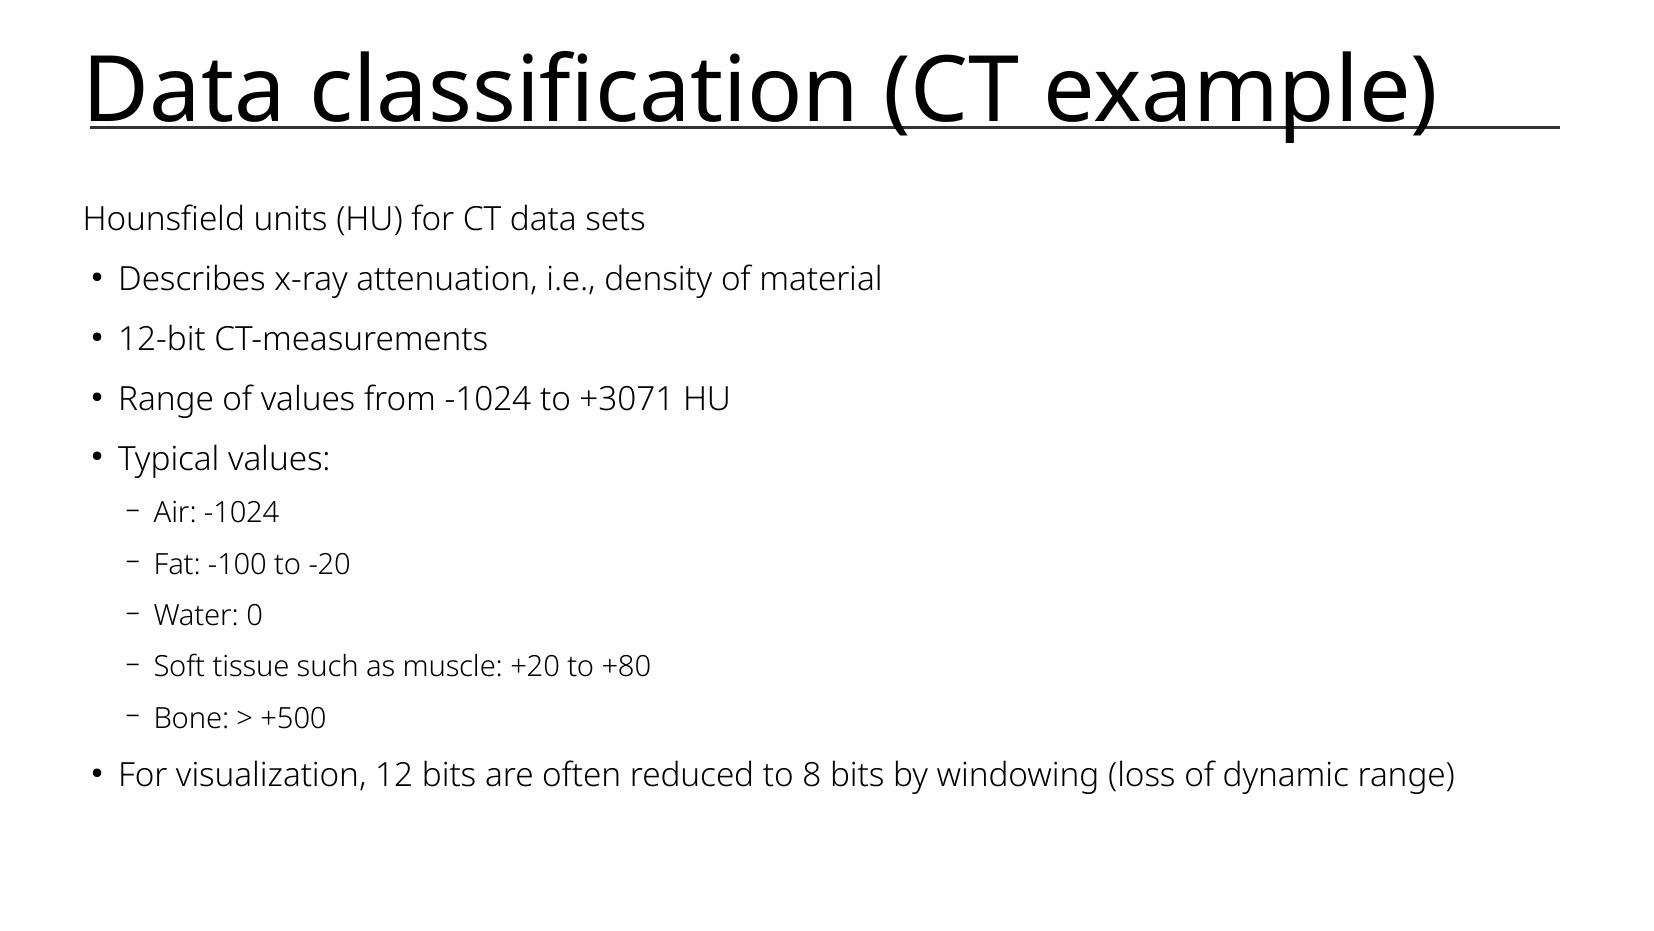

# Data classification (CT example)
Hounsfield units (HU) for CT data sets
Describes x-ray attenuation, i.e., density of material
12-bit CT-measurements
Range of values from -1024 to +3071 HU
Typical values:
Air: -1024
Fat: -100 to -20
Water: 0
Soft tissue such as muscle: +20 to +80
Bone: > +500
For visualization, 12 bits are often reduced to 8 bits by windowing (loss of dynamic range)